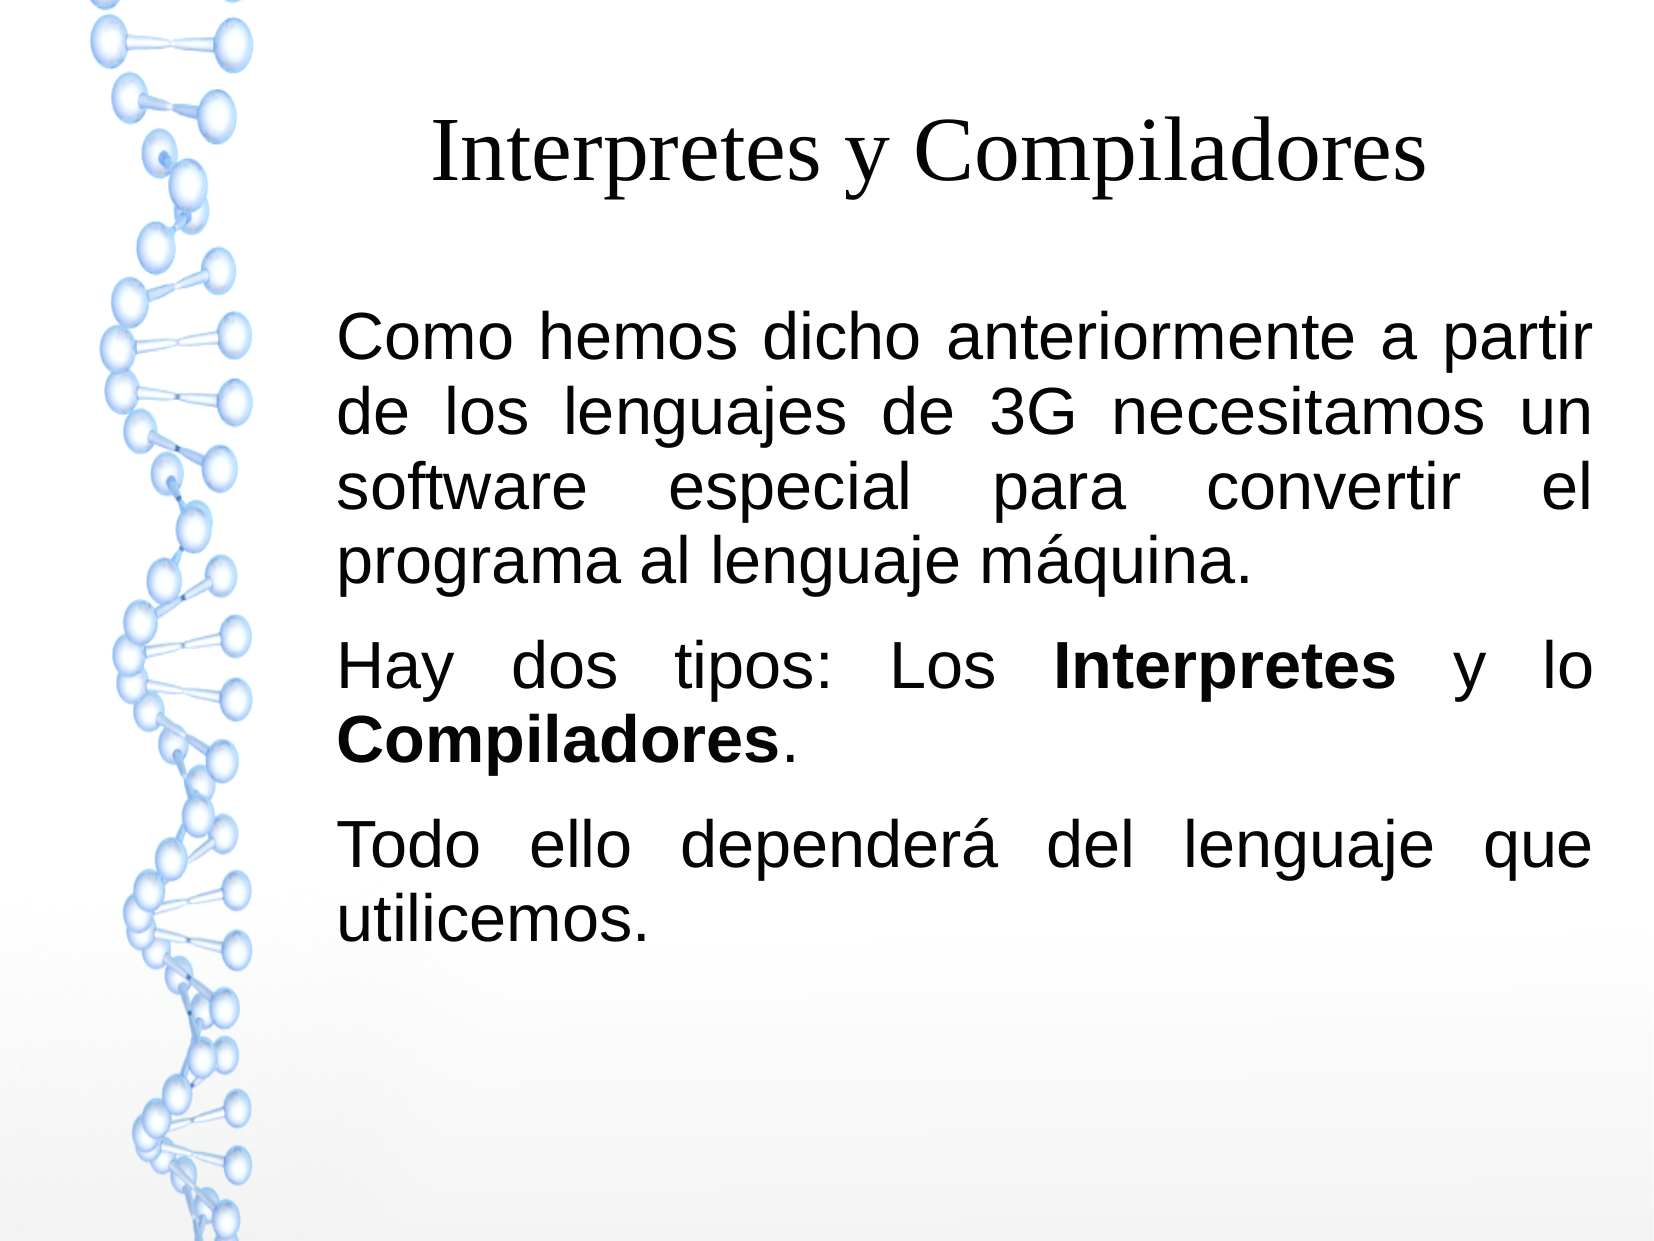

# Interpretes y Compiladores
Como hemos dicho anteriormente a partir de los lenguajes de 3G necesitamos un software especial para convertir el programa al lenguaje máquina.
Hay dos tipos: Los Interpretes y lo Compiladores.
Todo ello dependerá del lenguaje que utilicemos.